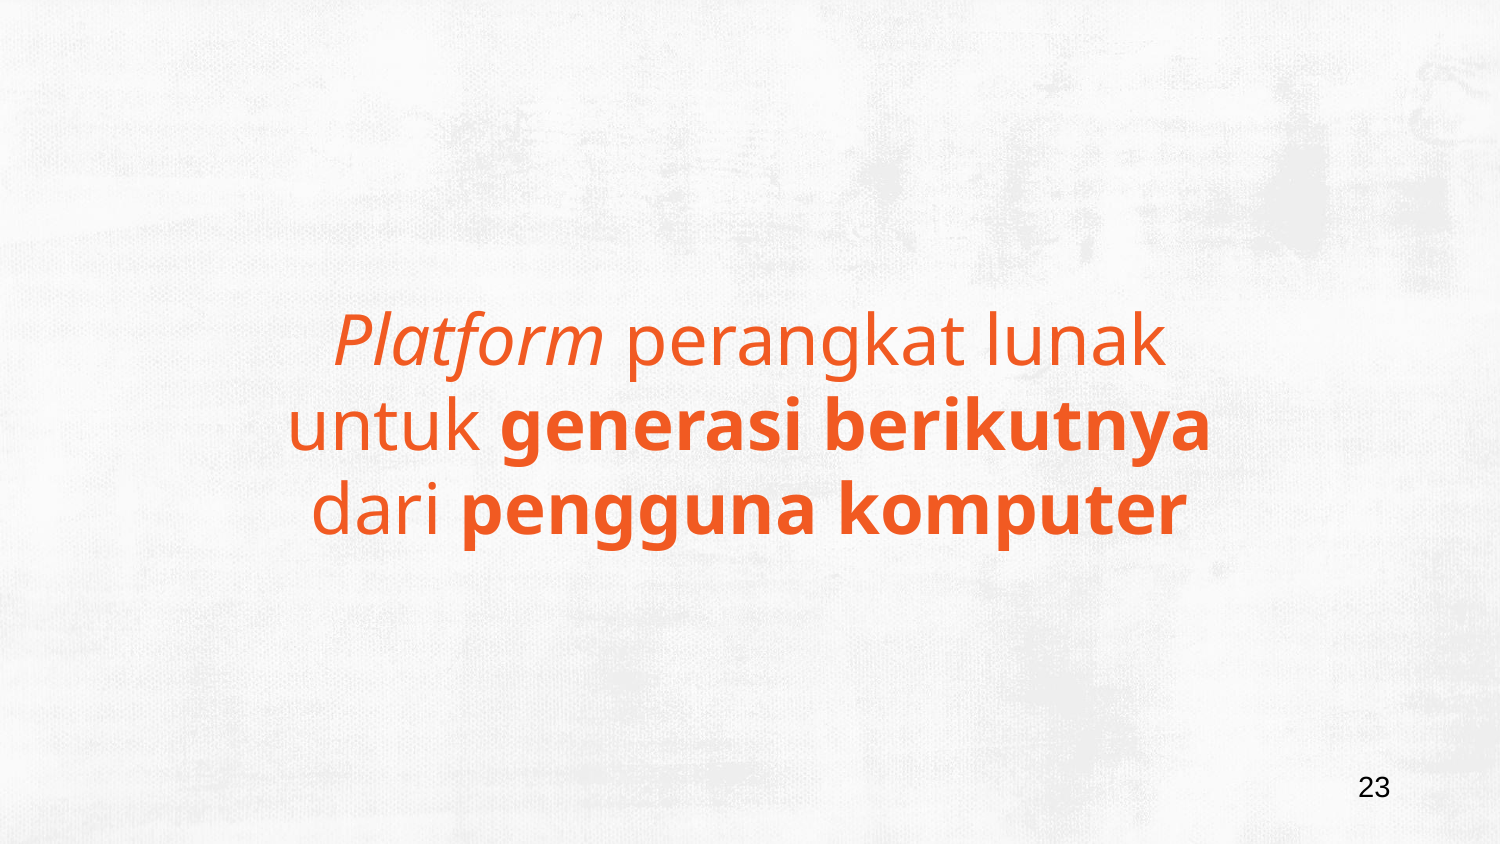

# Platform perangkat lunak untuk generasi berikutnya dari pengguna komputer